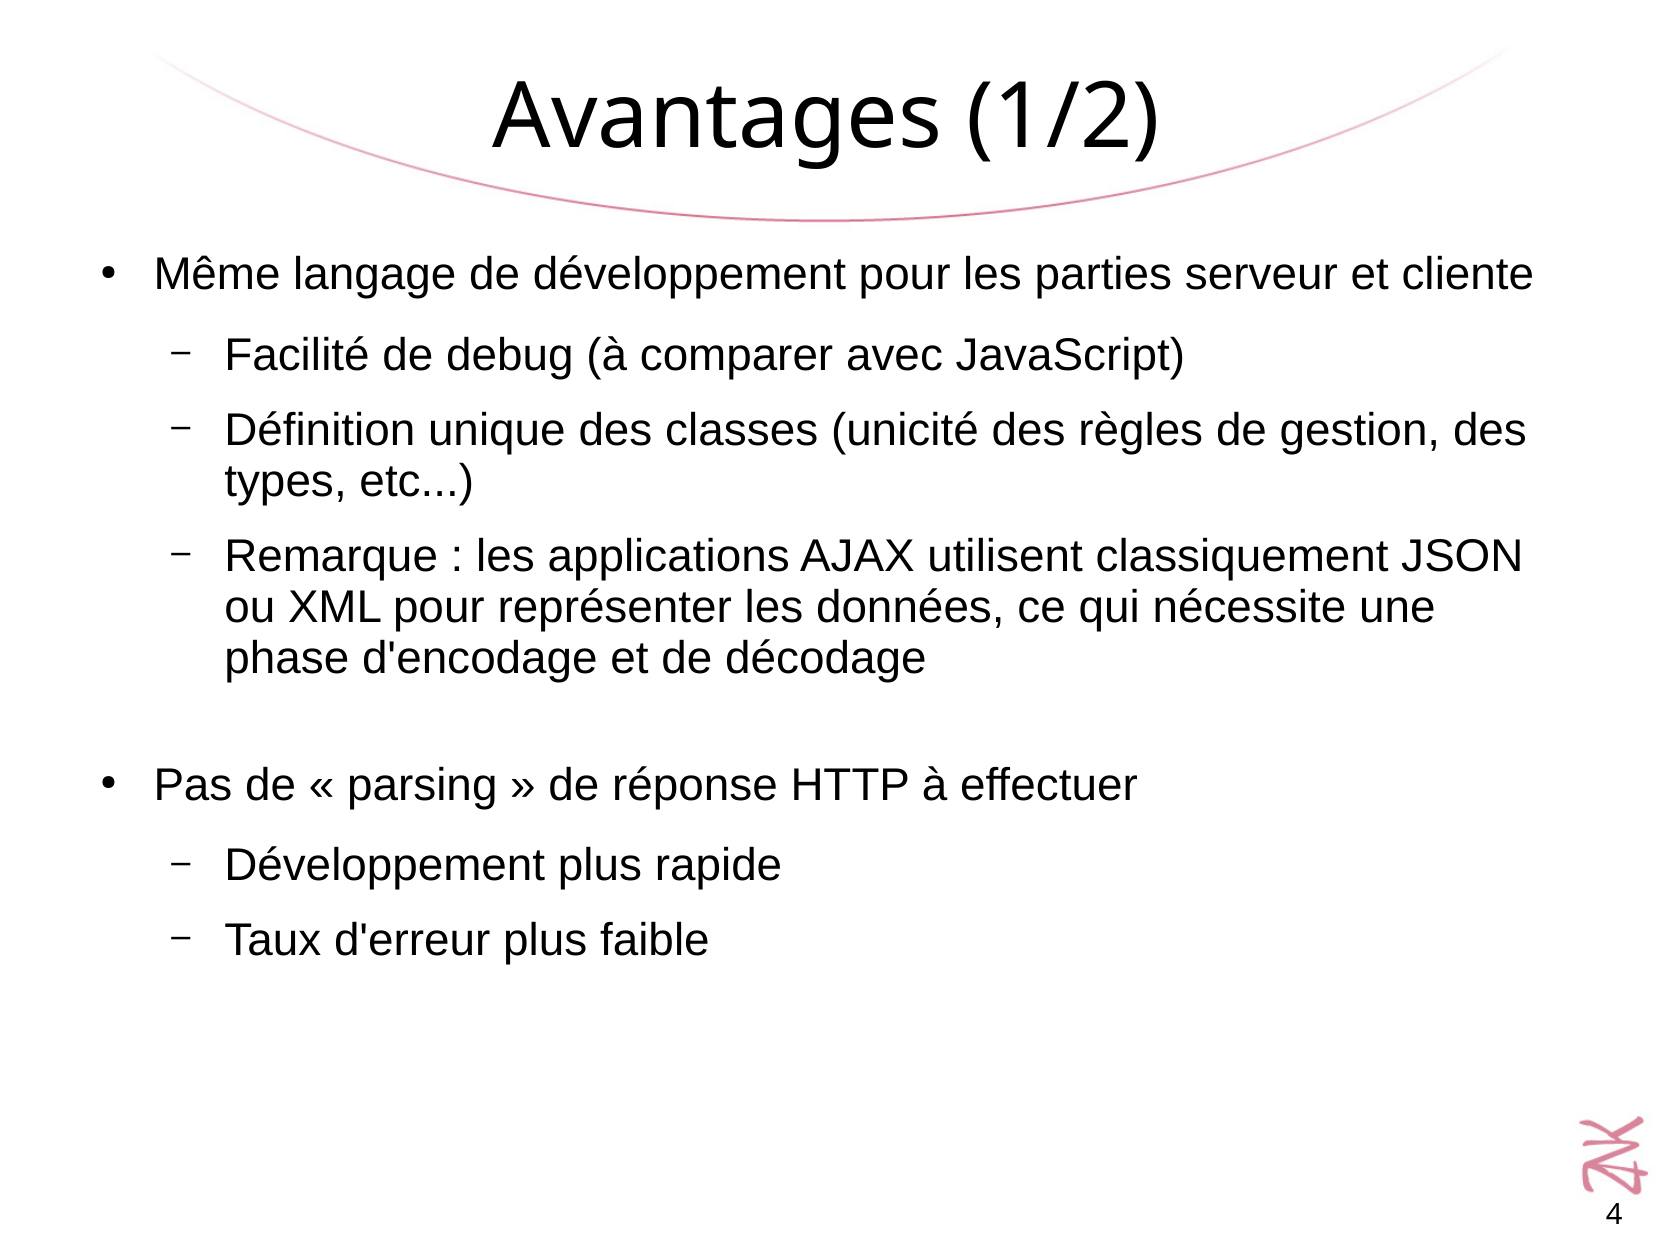

# Avantages (1/2)
Même langage de développement pour les parties serveur et cliente
Facilité de debug (à comparer avec JavaScript)
Définition unique des classes (unicité des règles de gestion, des types, etc...)
Remarque : les applications AJAX utilisent classiquement JSON ou XML pour représenter les données, ce qui nécessite une phase d'encodage et de décodage
Pas de « parsing » de réponse HTTP à effectuer
Développement plus rapide
Taux d'erreur plus faible
4